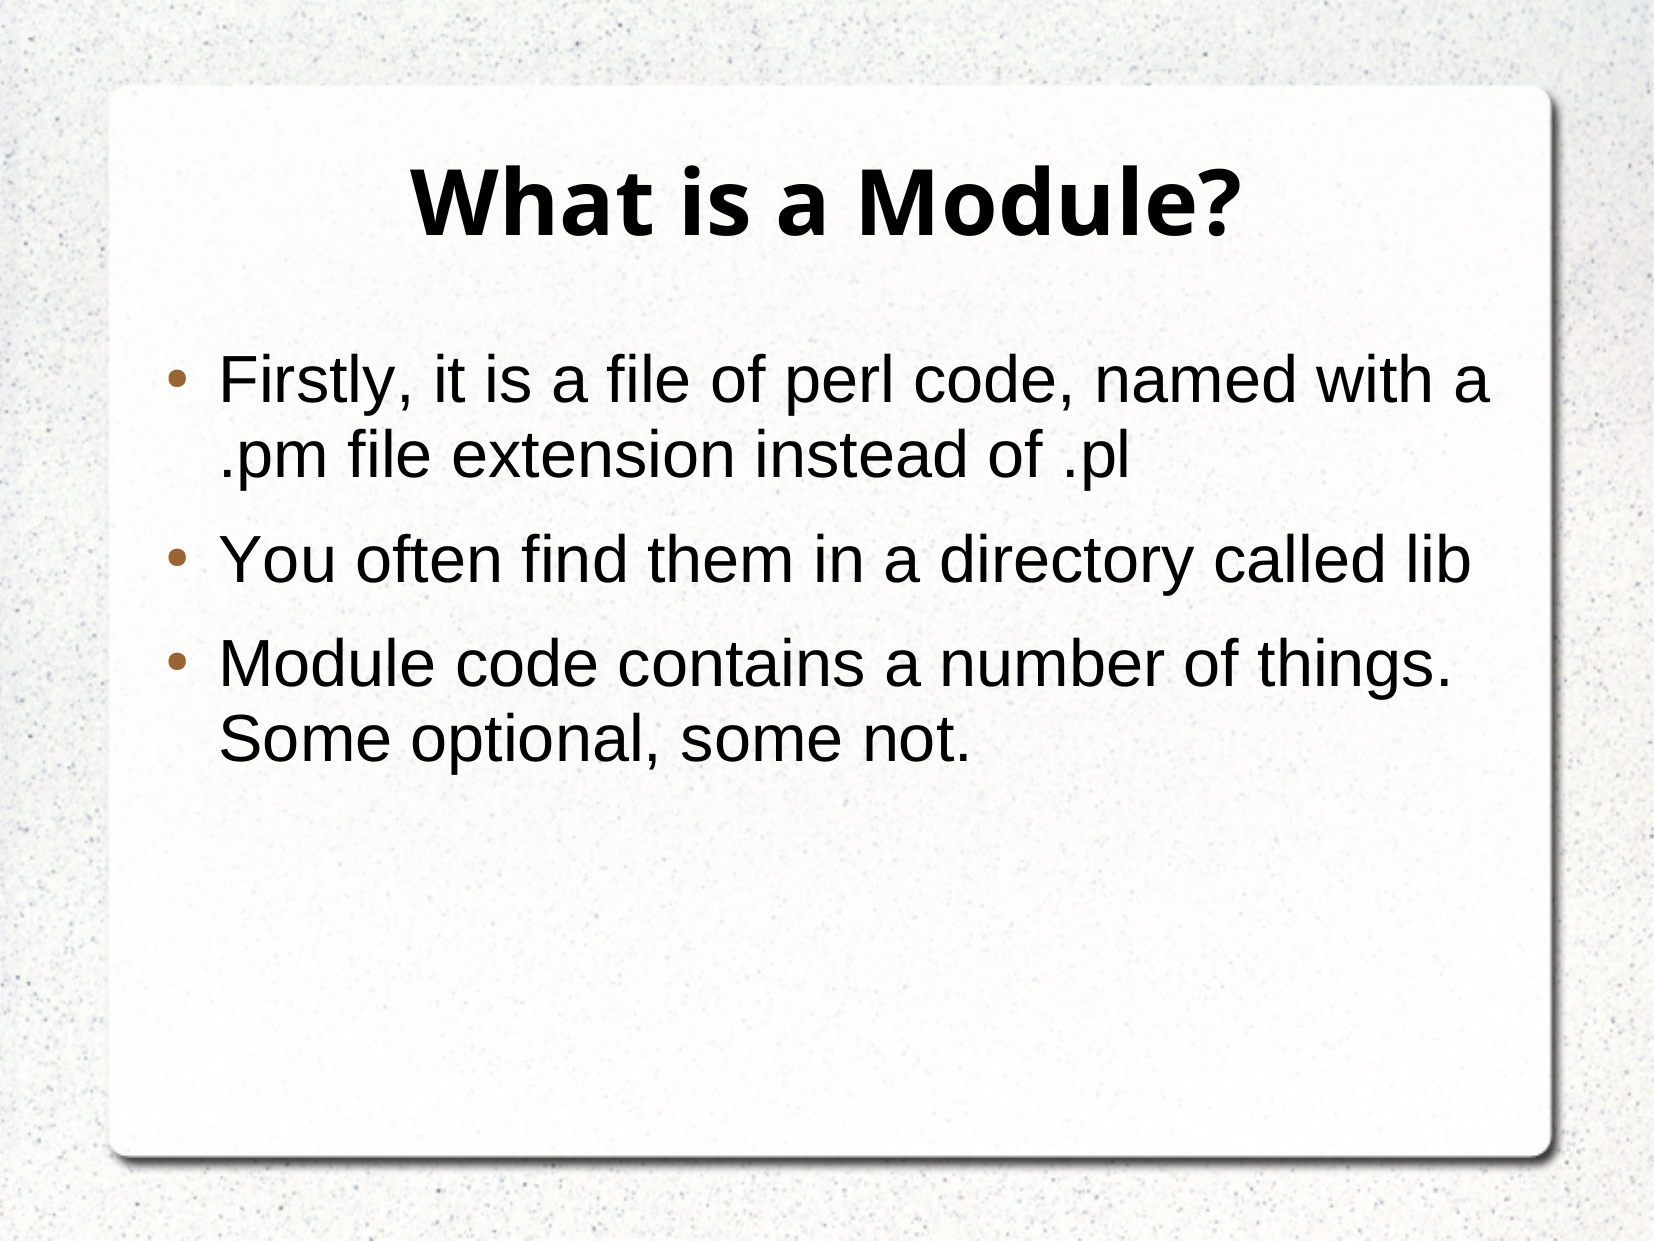

# What is a Module?
Firstly, it is a file of perl code, named with a .pm file extension instead of .pl
You often find them in a directory called lib
Module code contains a number of things. Some optional, some not.